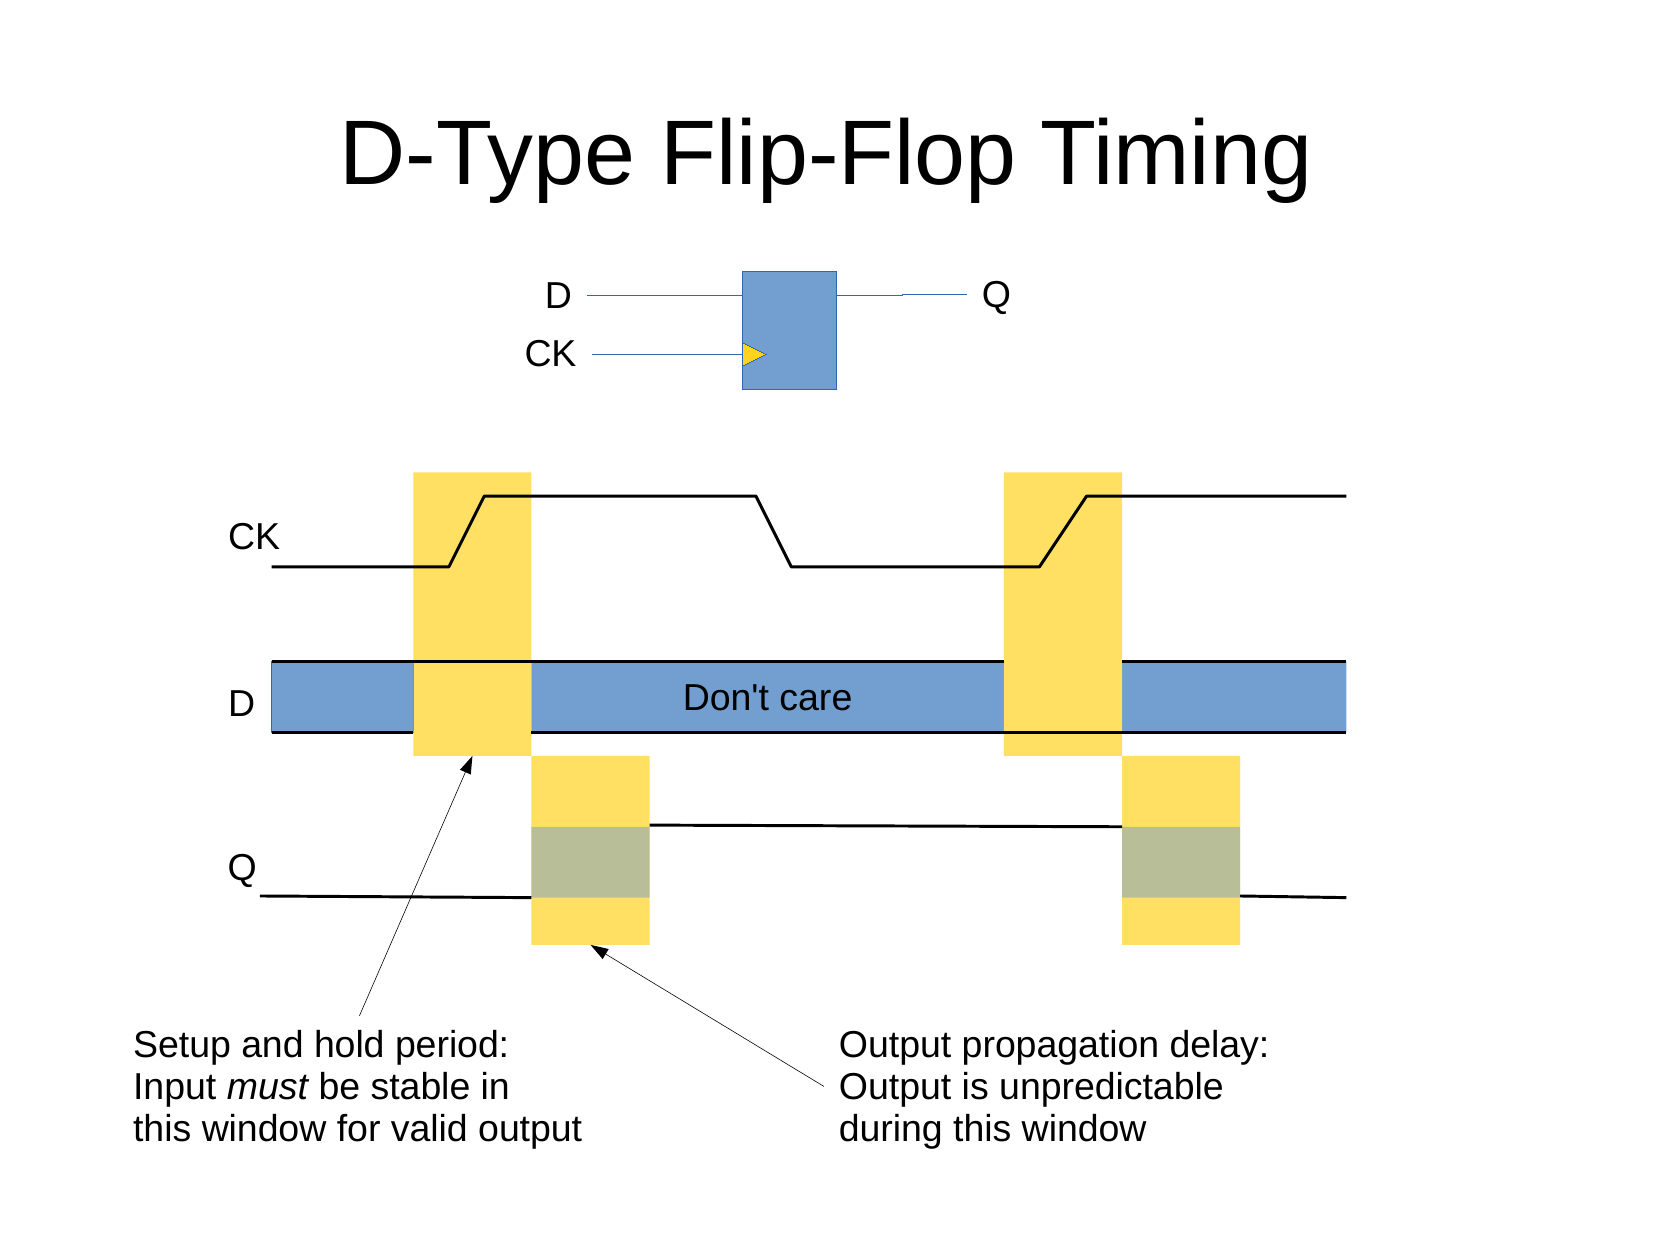

# D-Type Flip-Flop Timing
Q
D
CK
CK
Don't care
D
Q
Setup and hold period:
Input must be stable in
this window for valid output
Output propagation delay:
Output is unpredictable
during this window